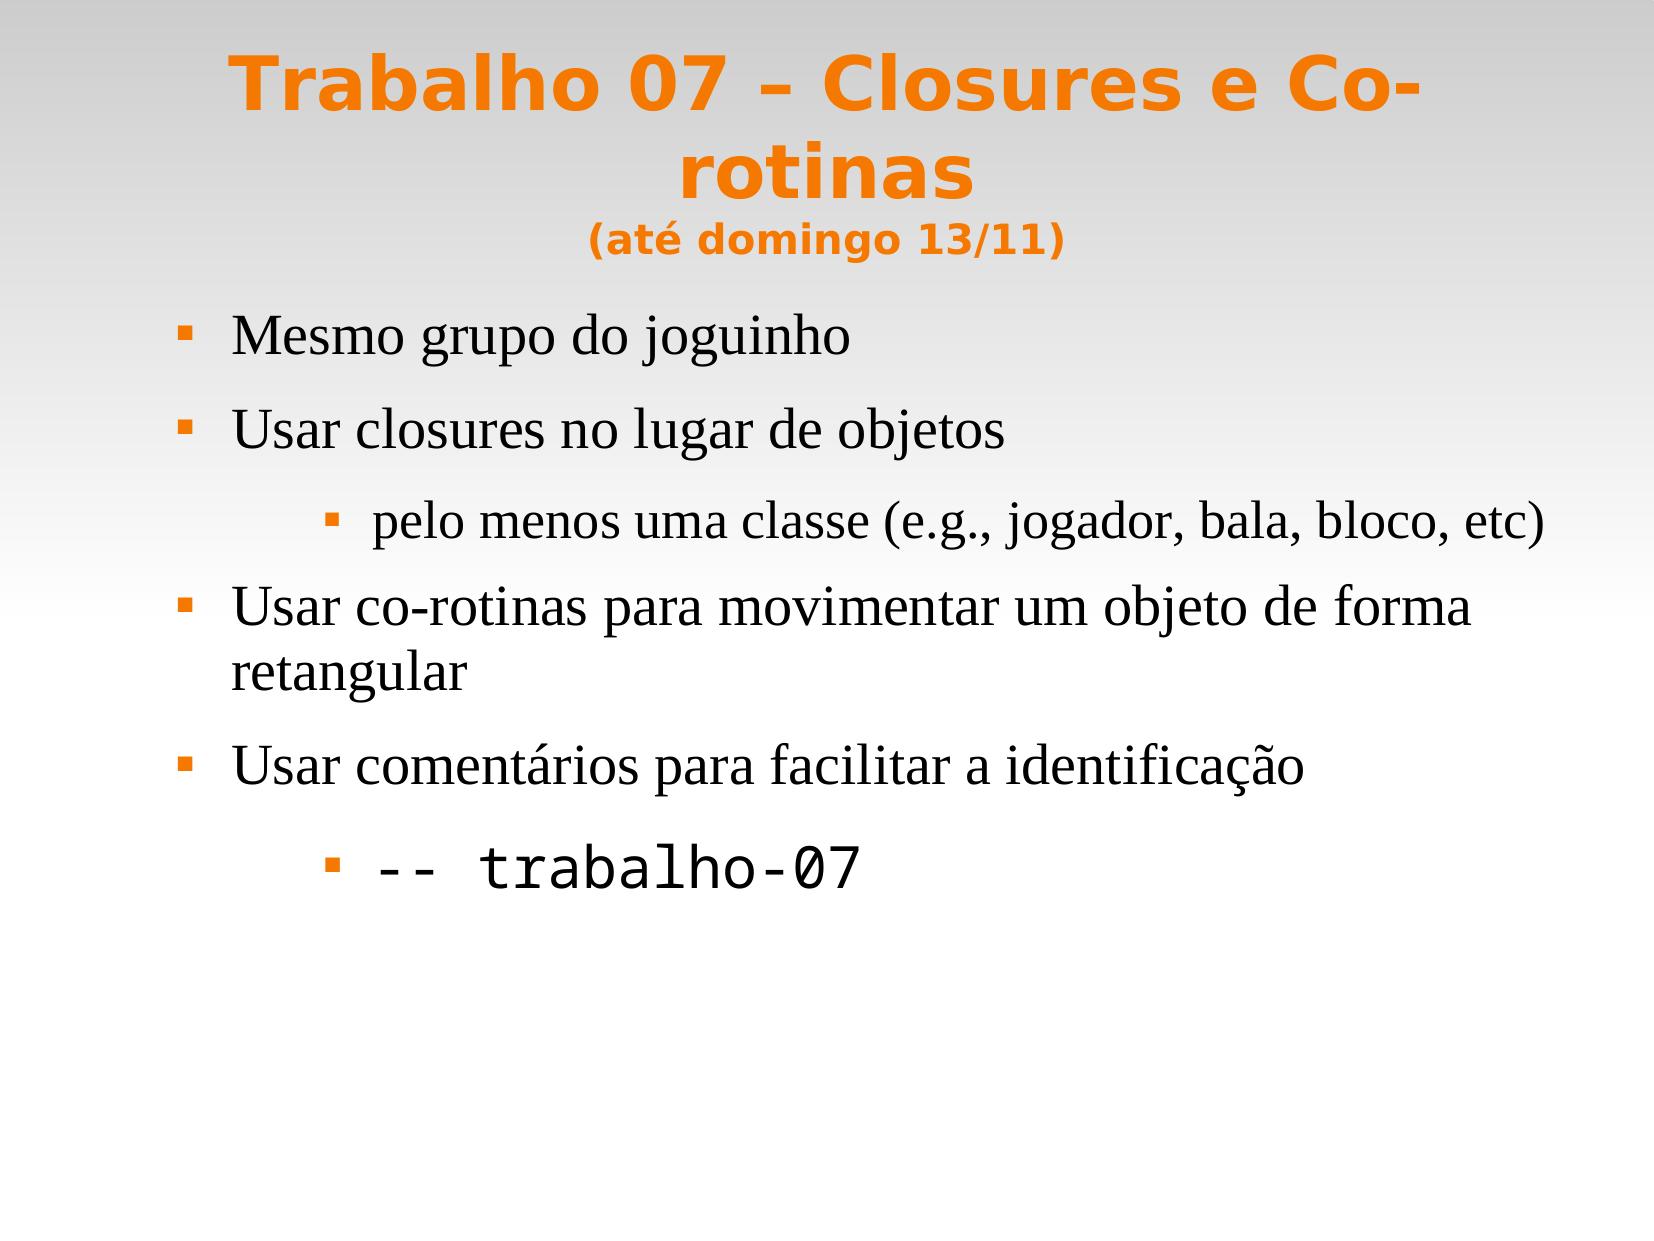

# Trabalho 07 – Closures e Co-rotinas (até domingo 13/11)
Mesmo grupo do joguinho
Usar closures no lugar de objetos
pelo menos uma classe (e.g., jogador, bala, bloco, etc)
Usar co-rotinas para movimentar um objeto de forma retangular
Usar comentários para facilitar a identificação
-- trabalho-07